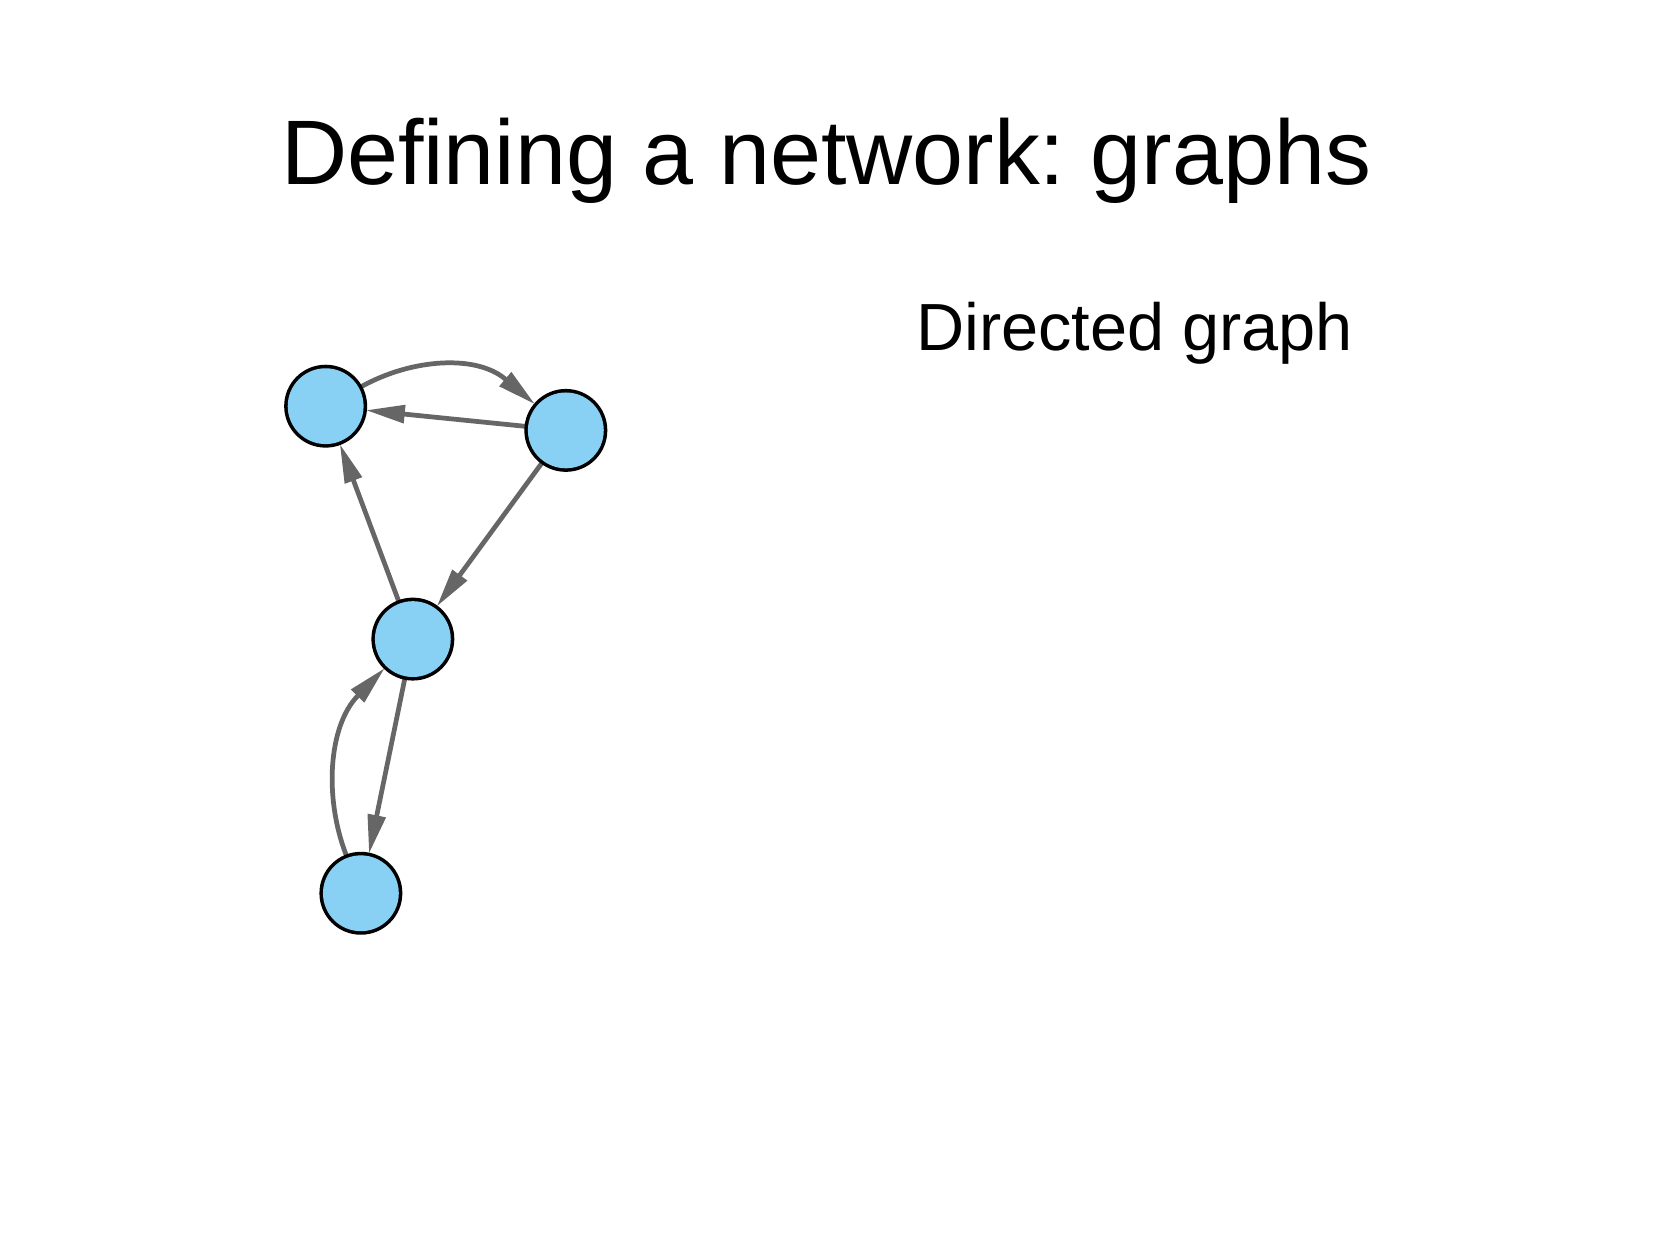

# Defining a network: graphs
Directed graph